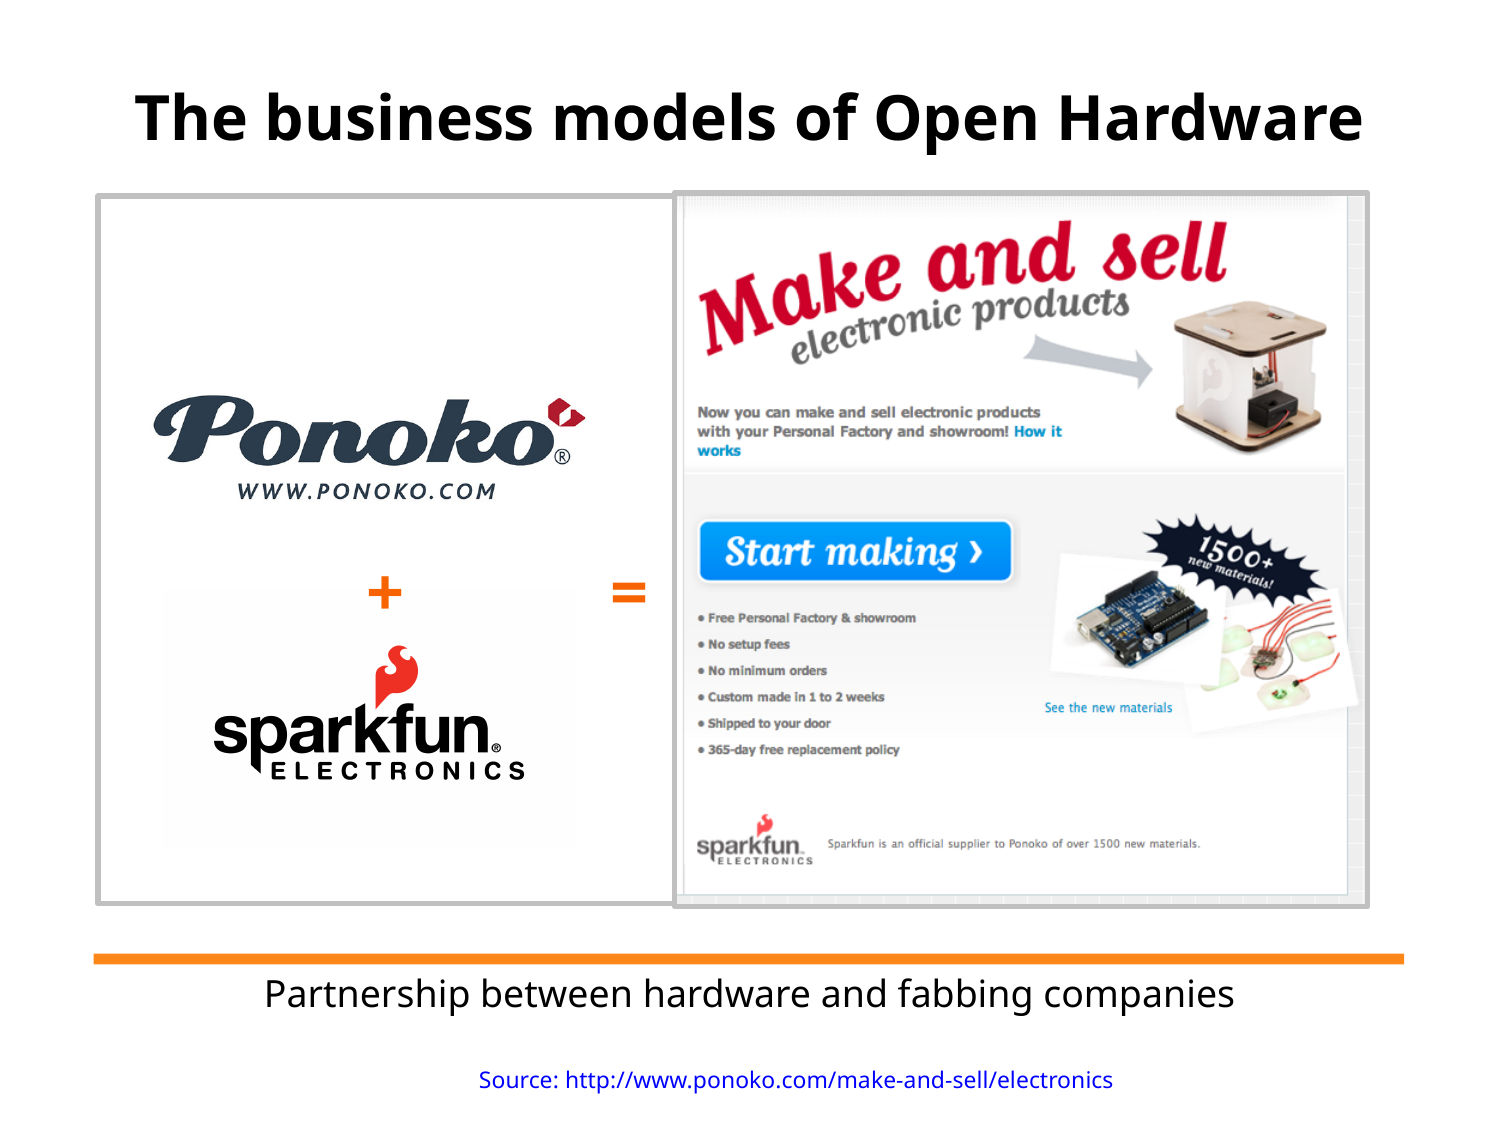

# The business models of Open Hardware
+ =
Partnership between hardware and fabbing companies
Source: http://www.ponoko.com/make-and-sell/electronics